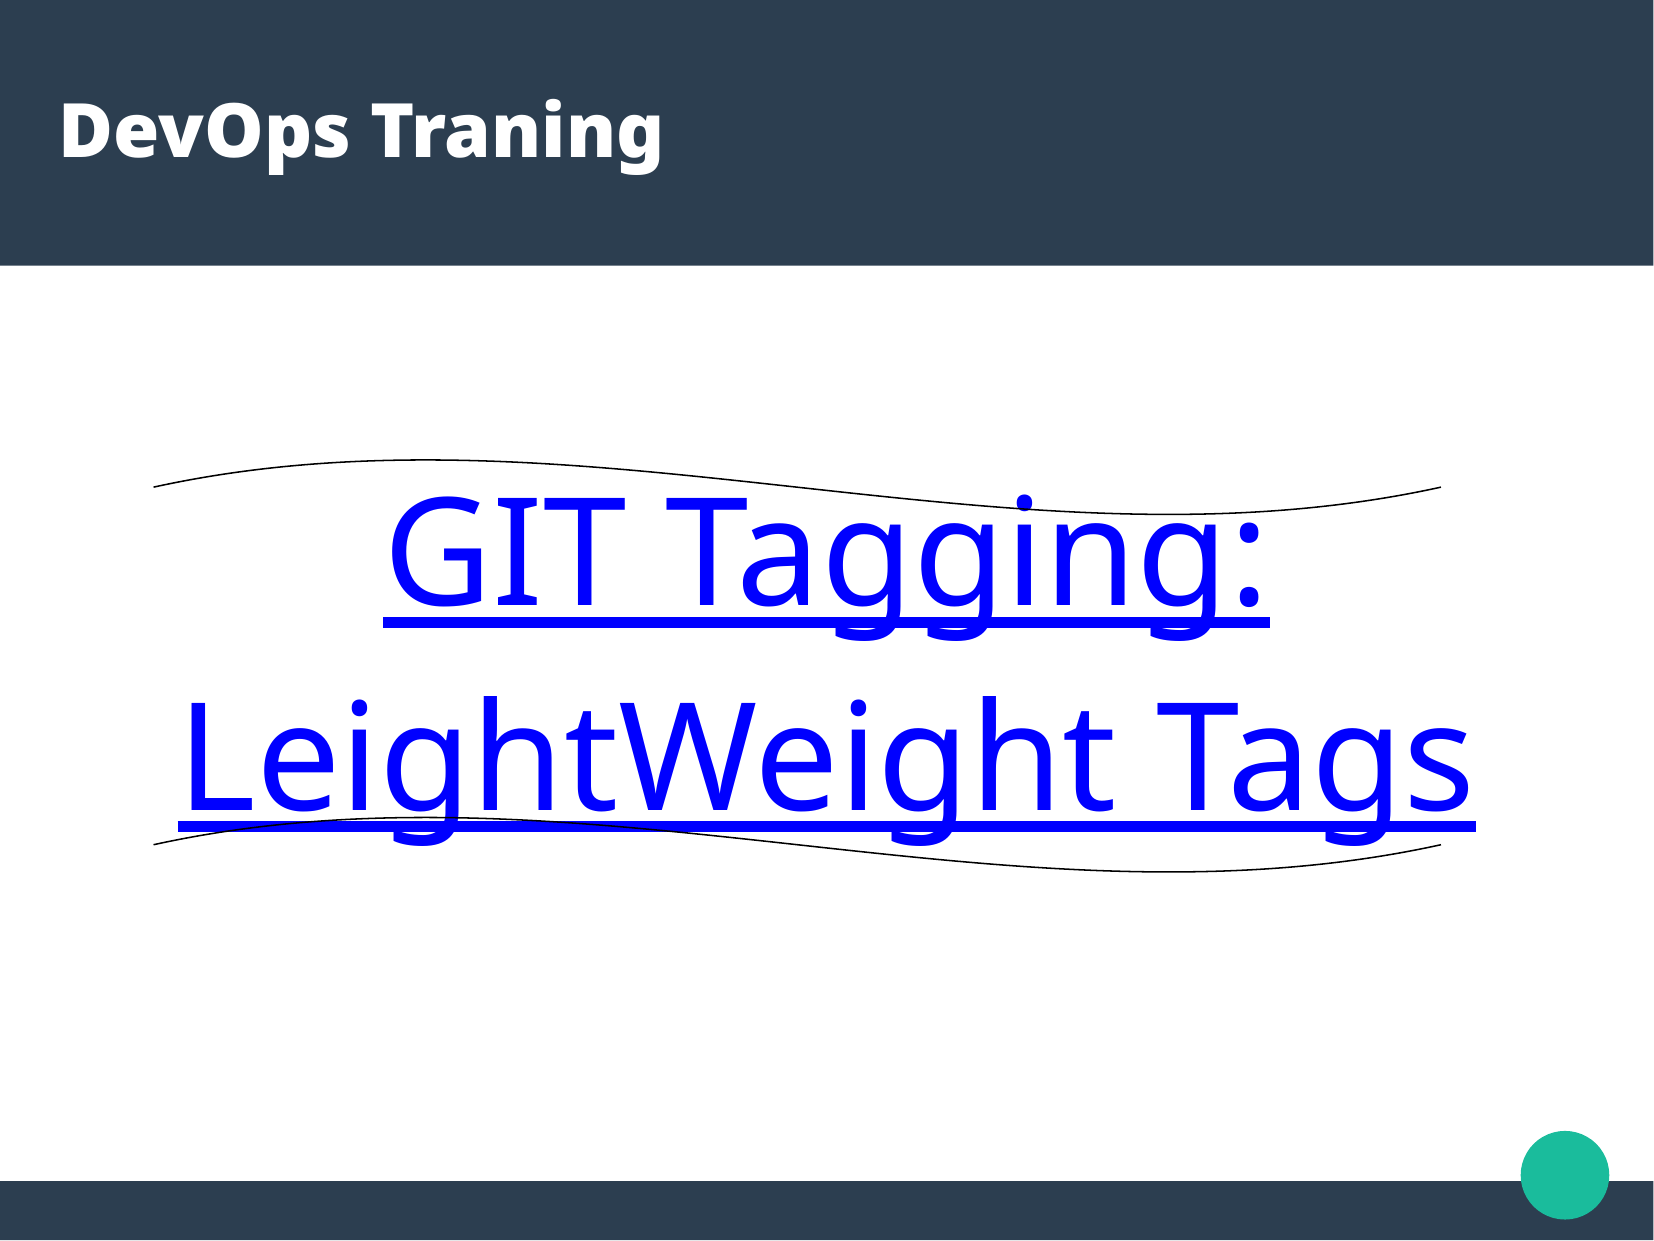

# DevOps Traning
GIT Tagging: LeightWeight Tags